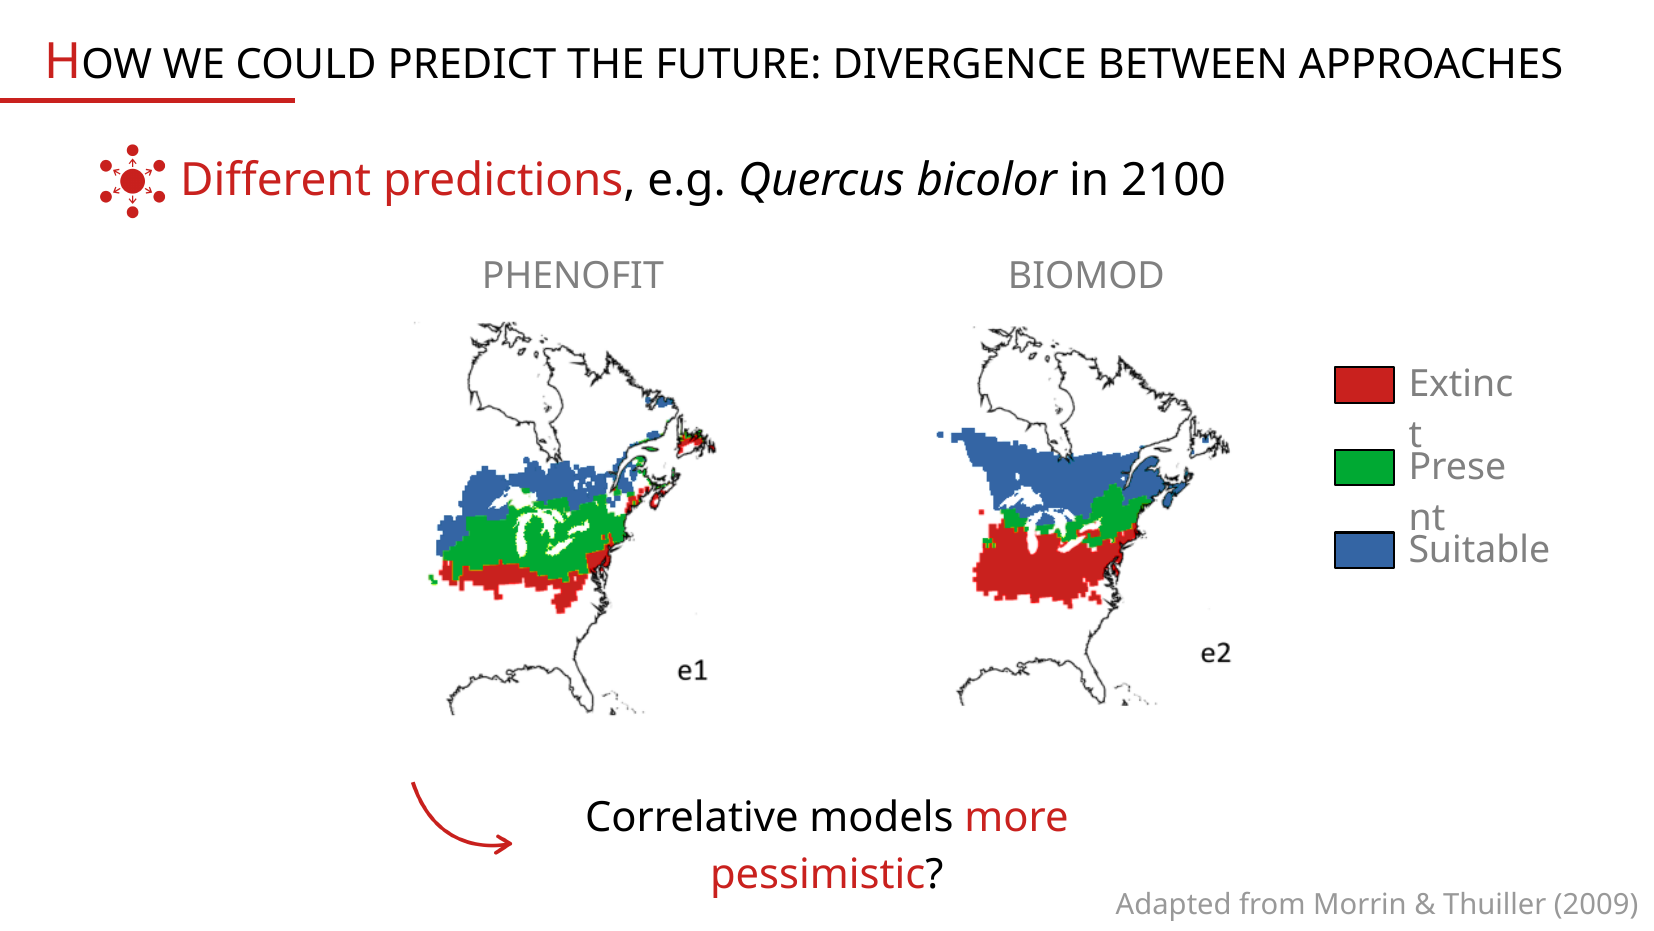

HOW WE COULD PREDICT THE FUTURE: DIVERGENCE BETWEEN APPROACHES
Different predictions, e.g. Quercus bicolor in 2100
PHENOFIT
BIOMOD
Extinct
Present
Suitable
Correlative models more pessimistic?
Adapted from Morrin & Thuiller (2009)